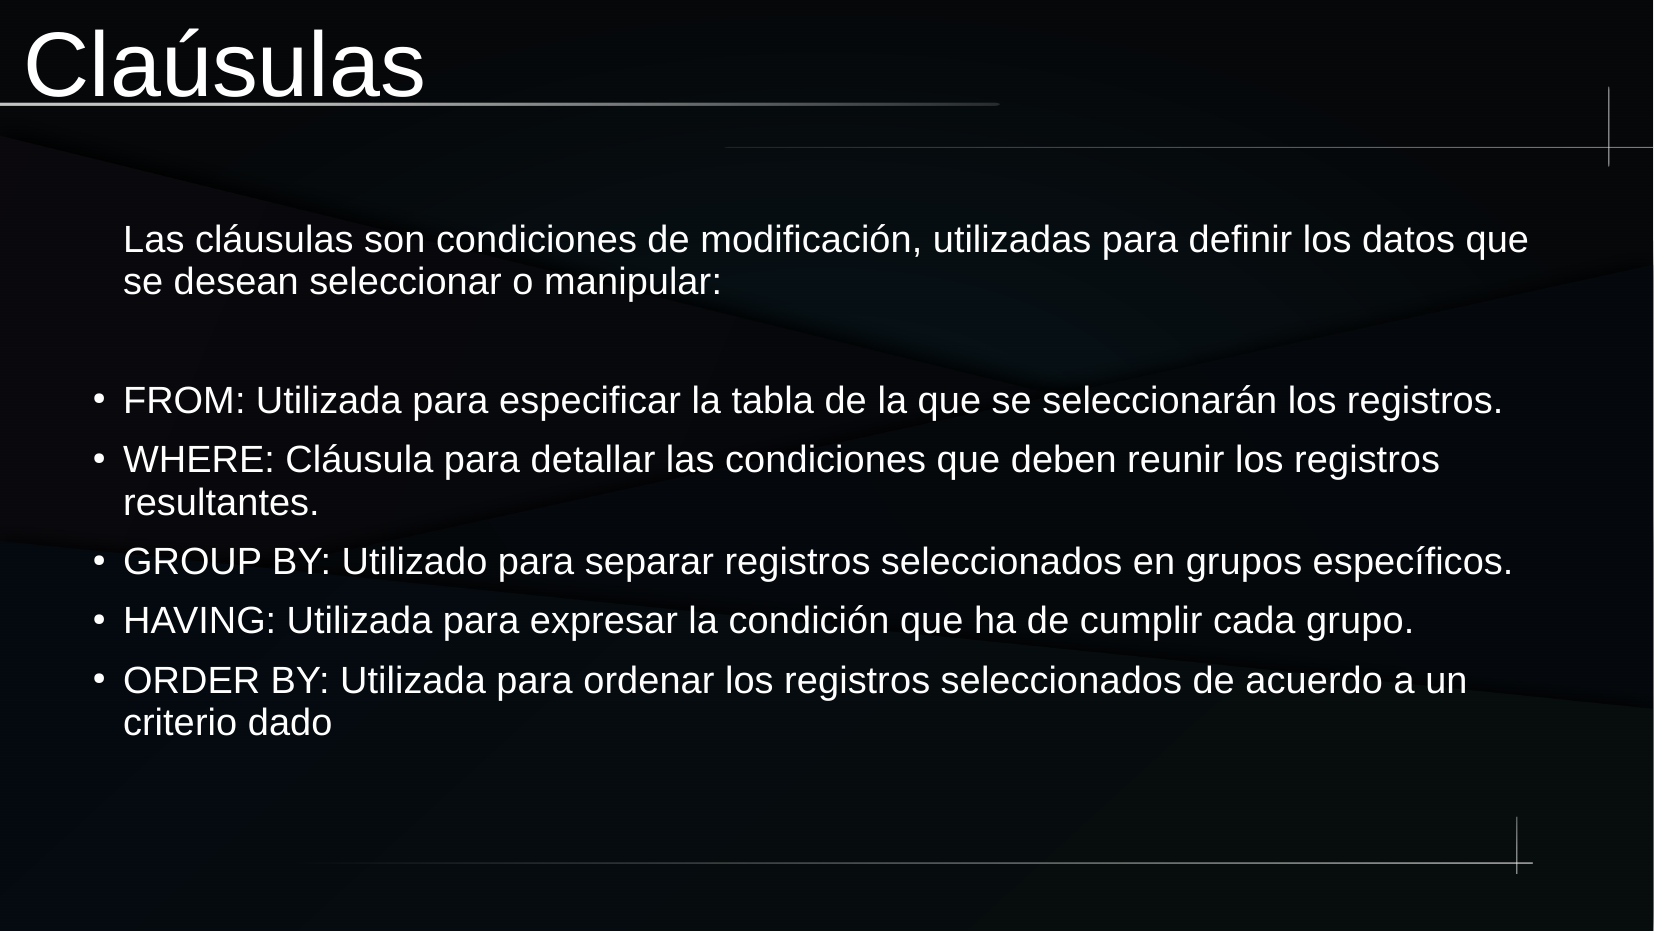

# Claúsulas
Las cláusulas son condiciones de modificación, utilizadas para definir los datos que se desean seleccionar o manipular:
FROM: Utilizada para especificar la tabla de la que se seleccionarán los registros.
WHERE: Cláusula para detallar las condiciones que deben reunir los registros resultantes.
GROUP BY: Utilizado para separar registros seleccionados en grupos específicos.
HAVING: Utilizada para expresar la condición que ha de cumplir cada grupo.
ORDER BY: Utilizada para ordenar los registros seleccionados de acuerdo a un criterio dado